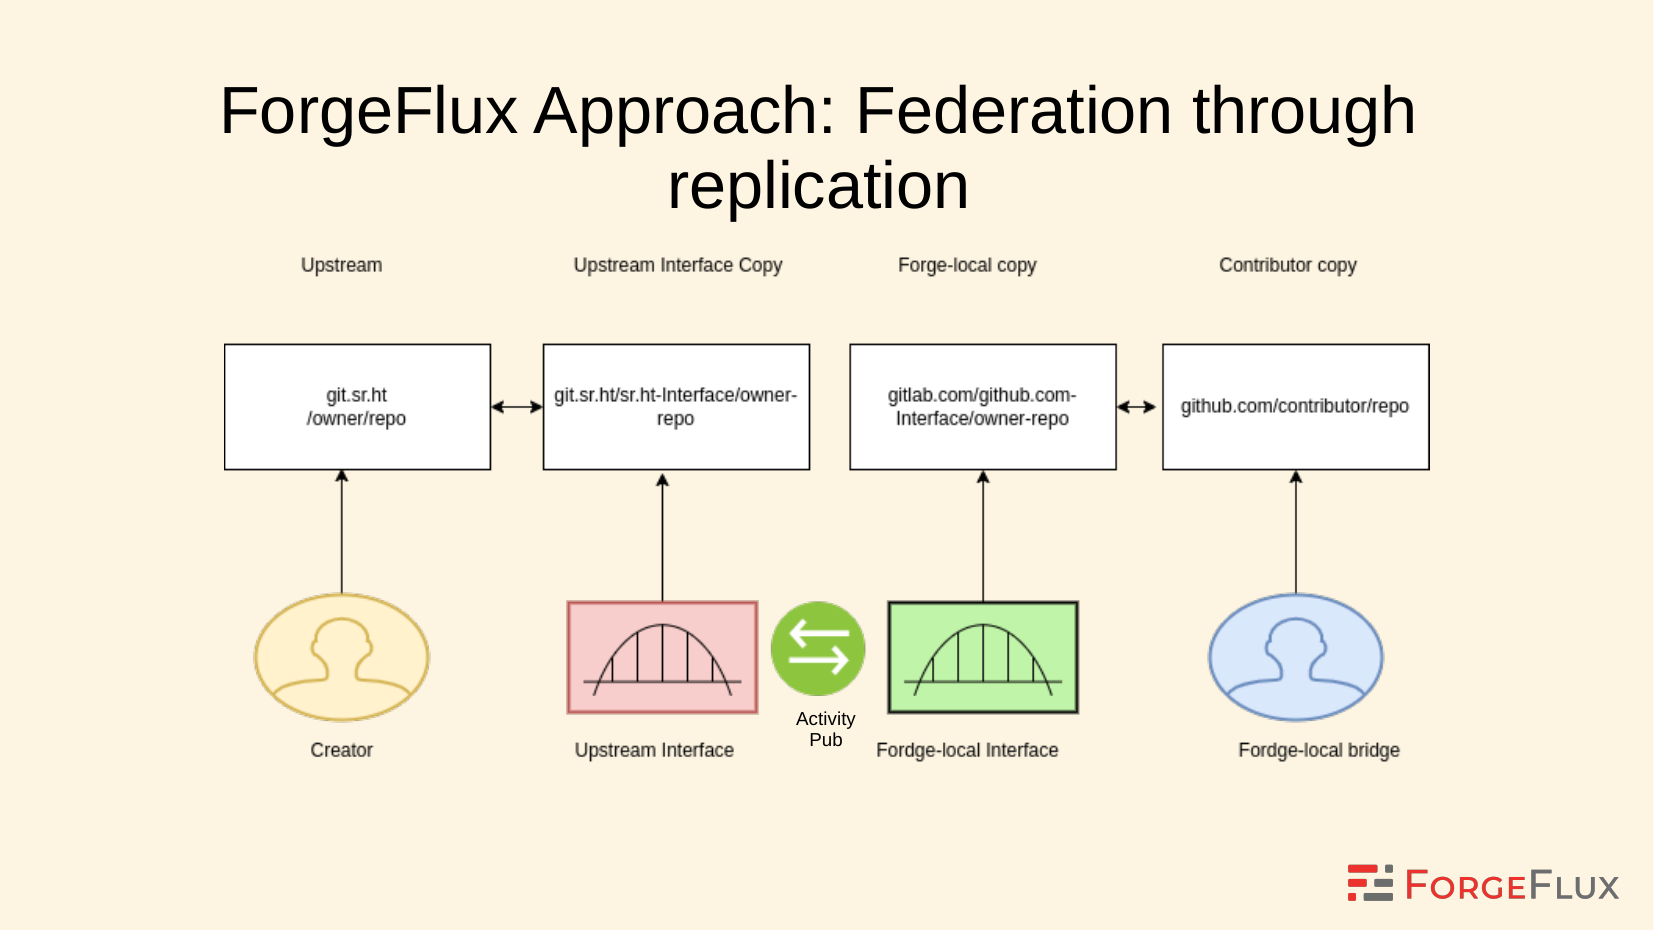

# ForgeFlux Approach: Federation through replication
Activity
Pub